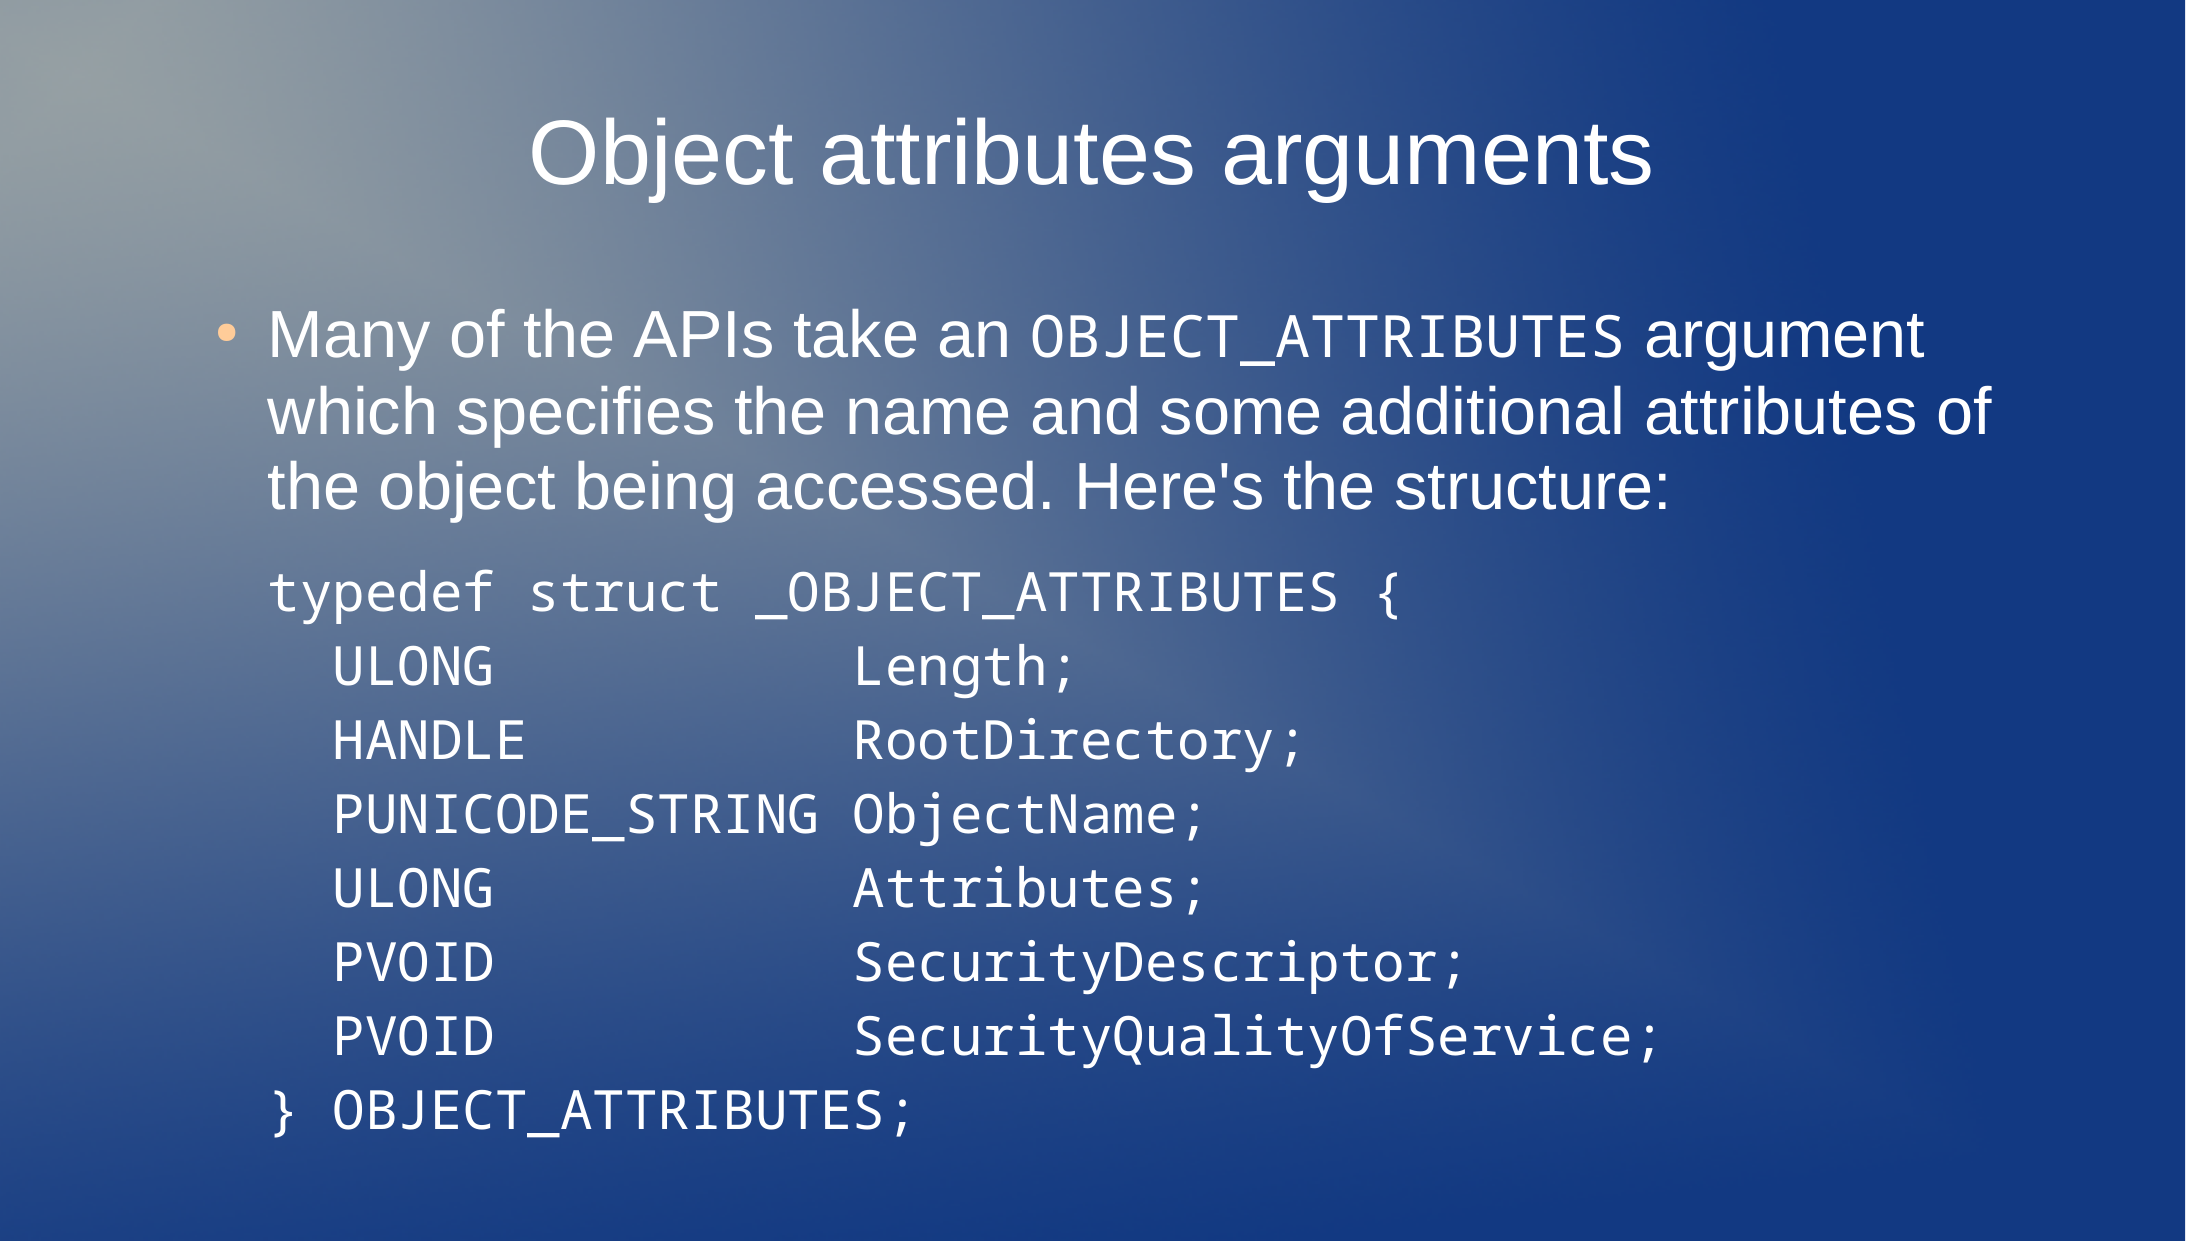

# Object attributes arguments
Many of the APIs take an OBJECT_ATTRIBUTES argument which specifies the name and some additional attributes of the object being accessed. Here's the structure:
typedef struct _OBJECT_ATTRIBUTES {
 ULONG Length;
 HANDLE RootDirectory;
 PUNICODE_STRING ObjectName;
 ULONG Attributes;
 PVOID SecurityDescriptor;
 PVOID SecurityQualityOfService;
} OBJECT_ATTRIBUTES;